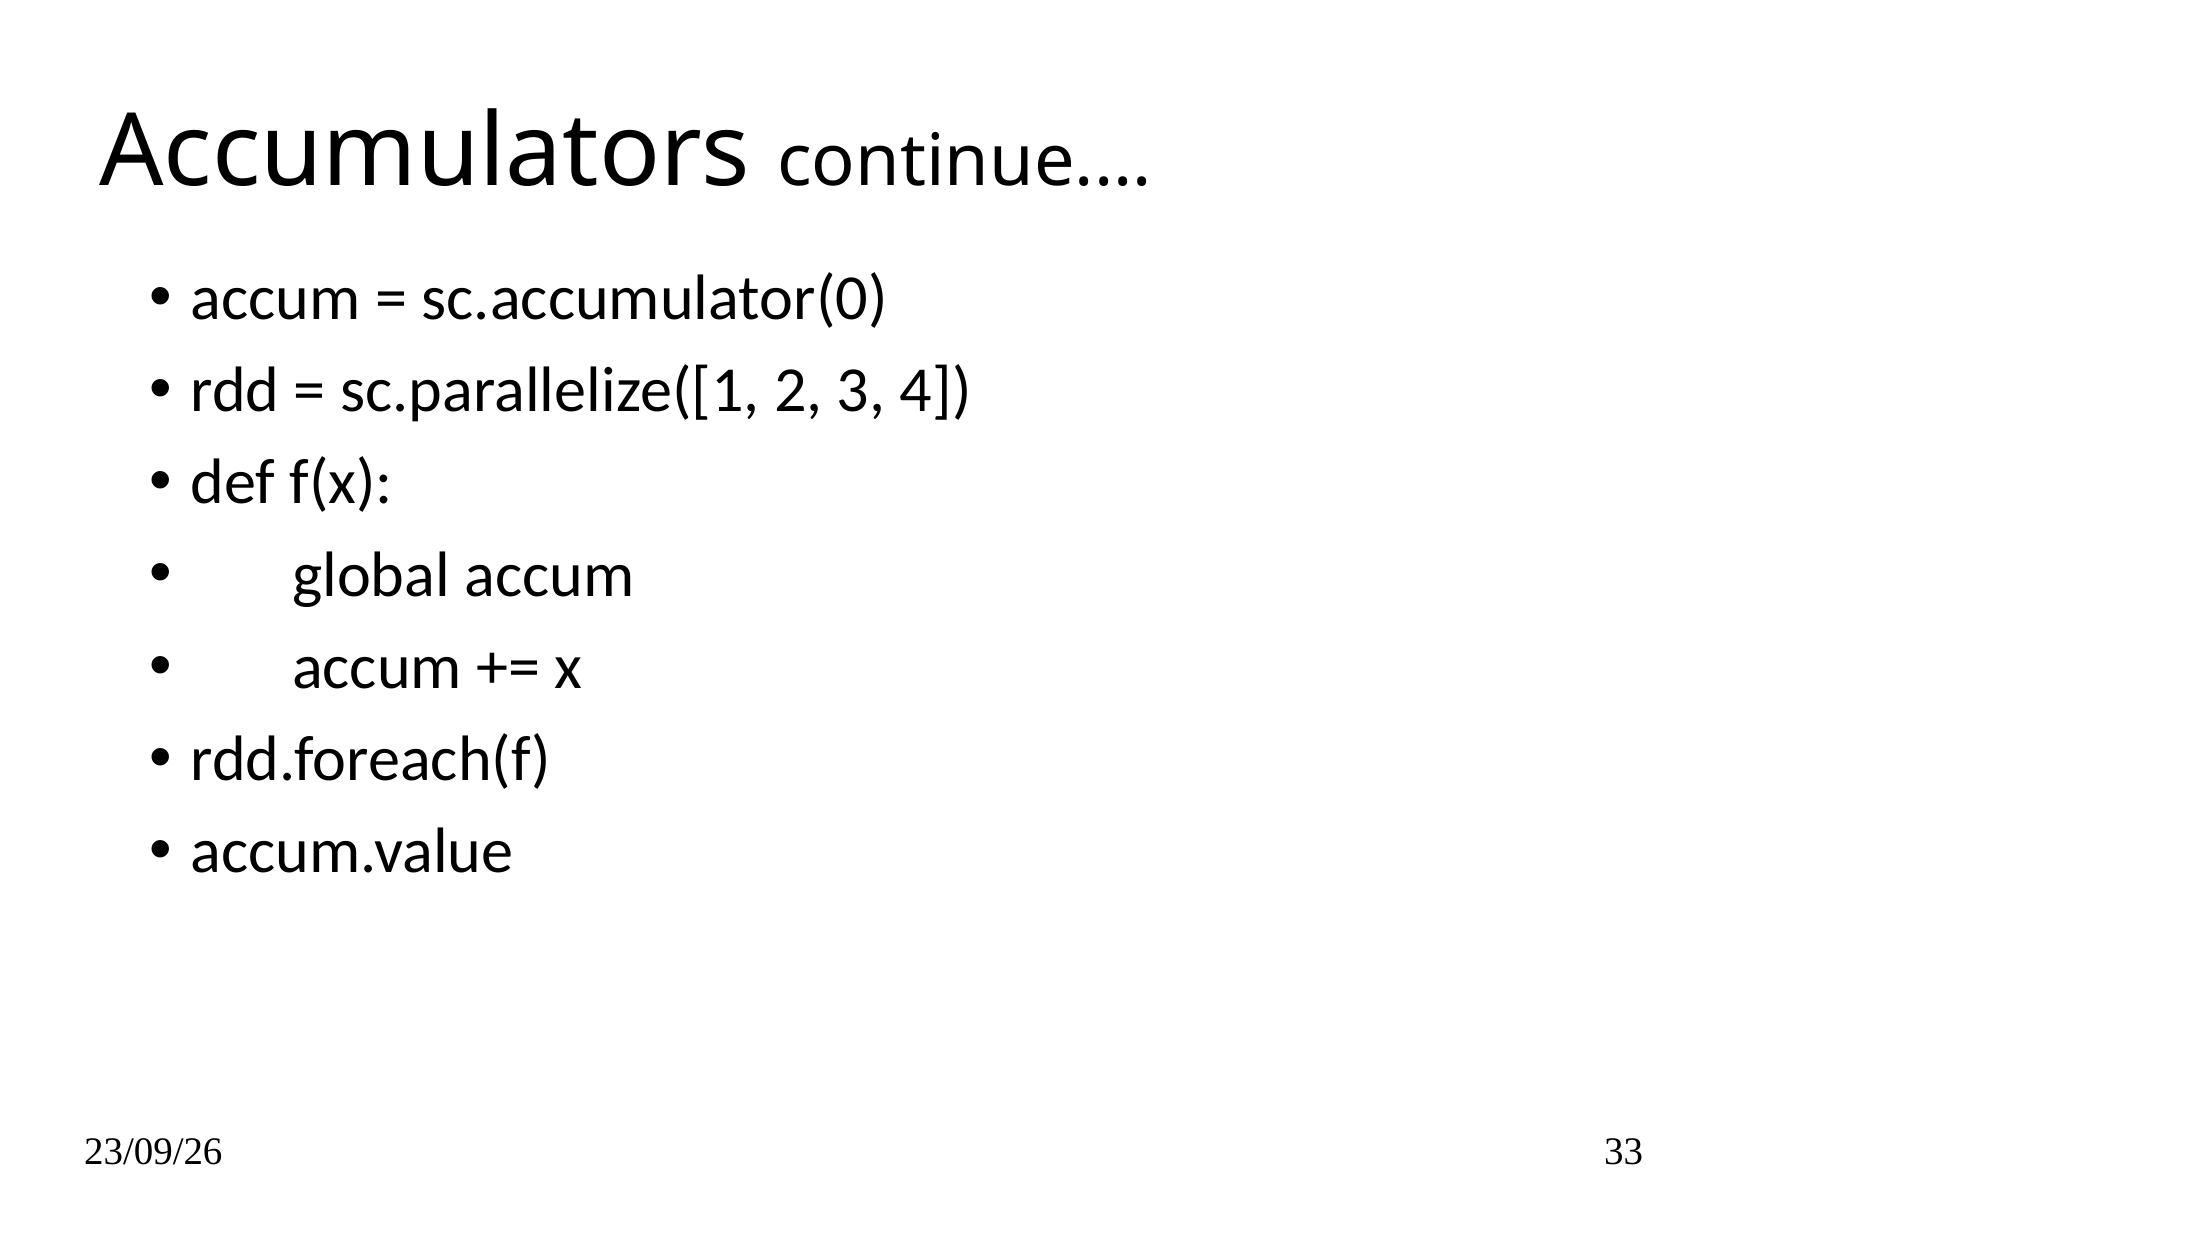

# Accumulators continue....
accum = sc.accumulator(0)
rdd = sc.parallelize([1, 2, 3, 4])
def f(x):
 global accum
 accum += x
rdd.foreach(f)
accum.value